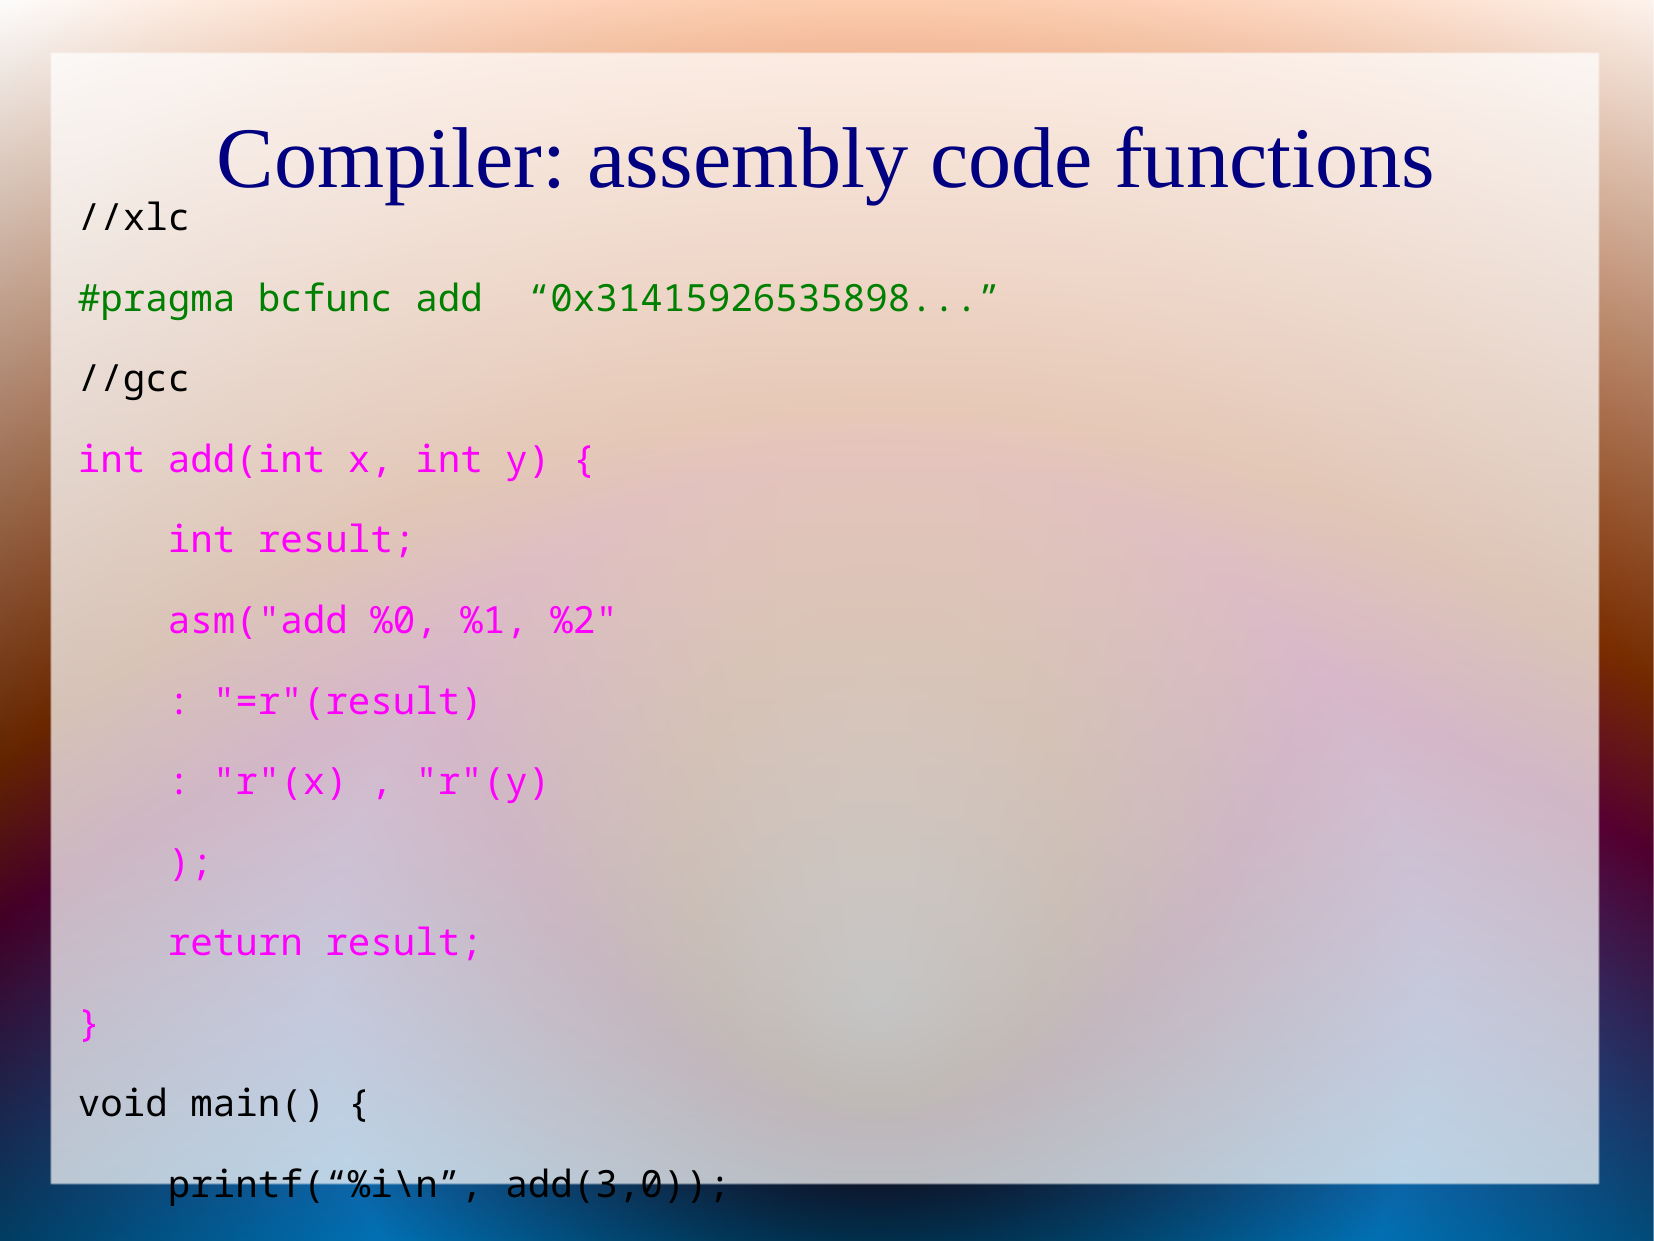

# Compiler: assembly code functions
//xlc
#pragma bcfunc add “0x31415926535898...”
//gcc
int add(int x, int y) {
 int result;
 asm("add %0, %1, %2"
 : "=r"(result)
 : "r"(x) , "r"(y)
 );
 return result;
}
void main() {
 printf(“%i\n”, add(3,0));
}